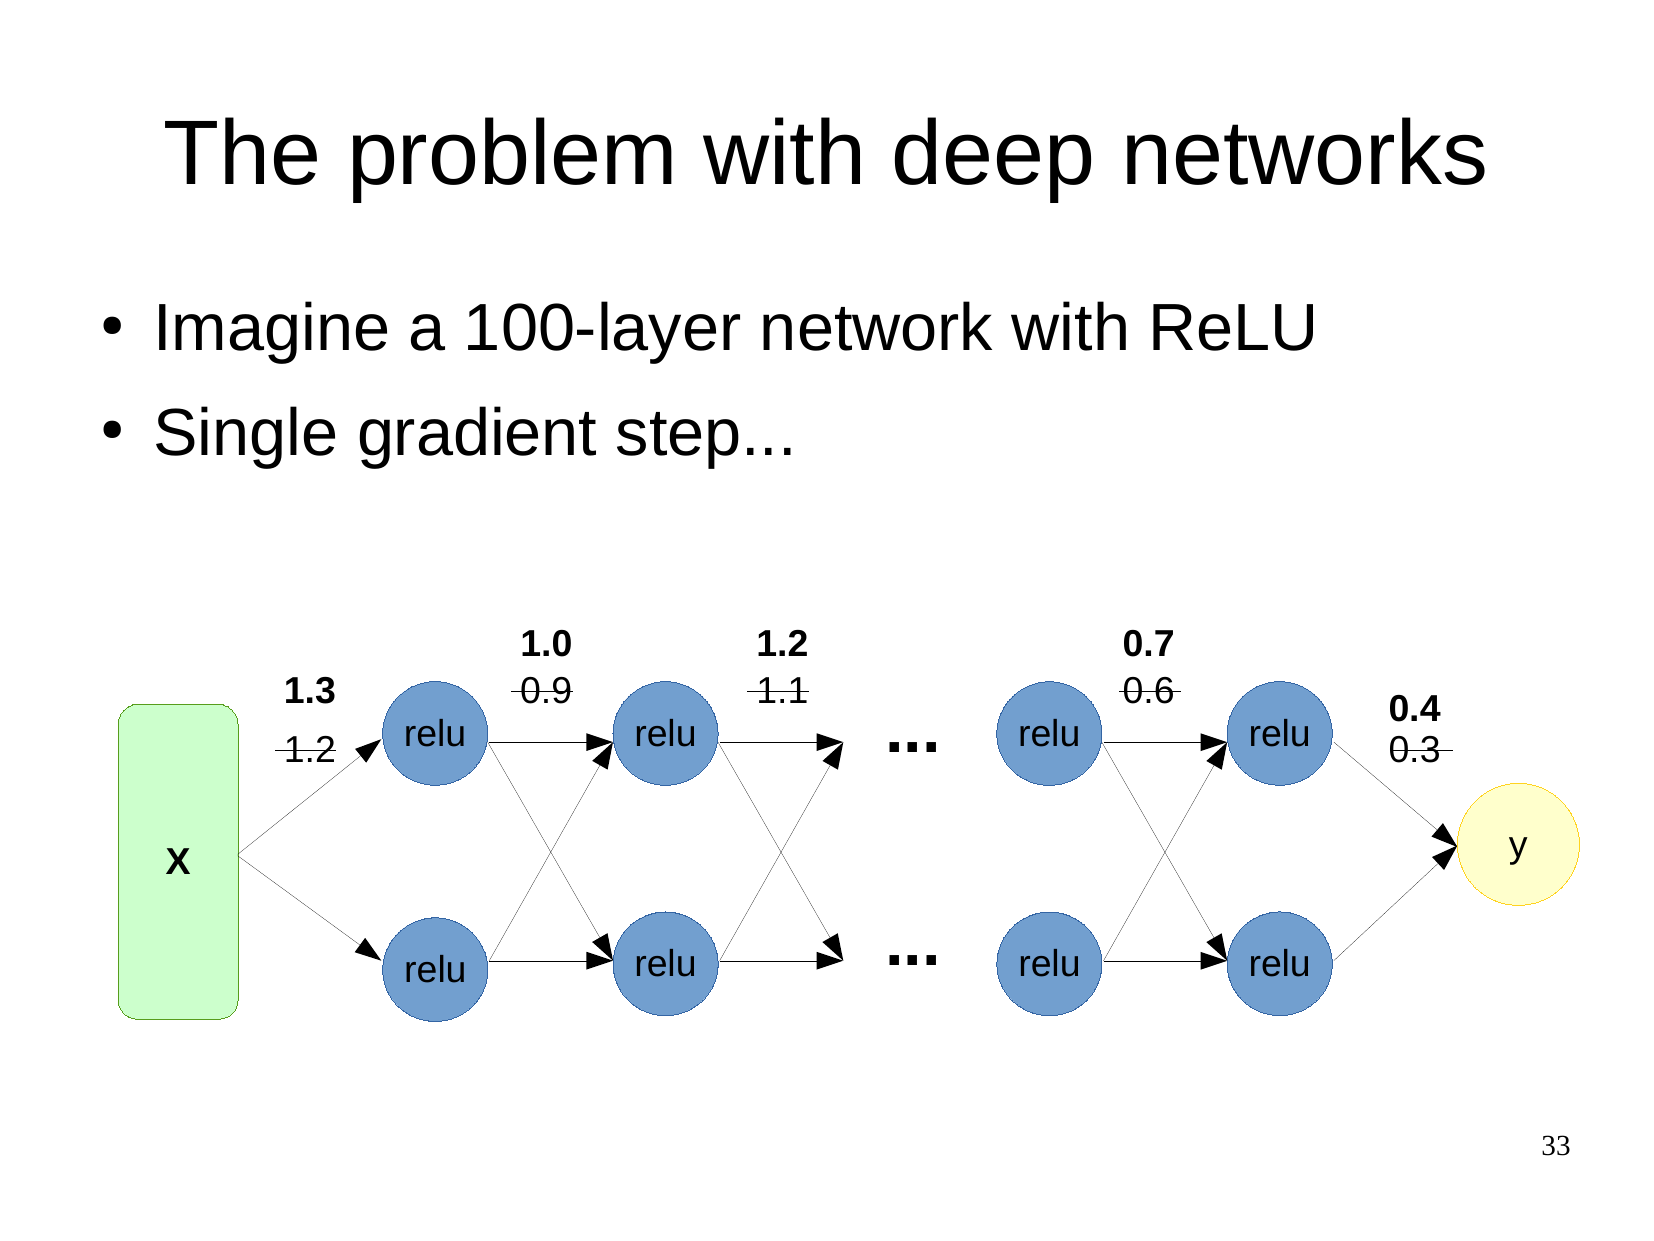

# The problem with deep networks
Imagine a 100-layer network with ReLU
Single gradient step...
1.0
1.2
0.7
1.3
0.9
1.1
0.6
0.4
relu
relu
relu
relu
...
X
1.2
0.3
y
...
relu
relu
relu
relu
33